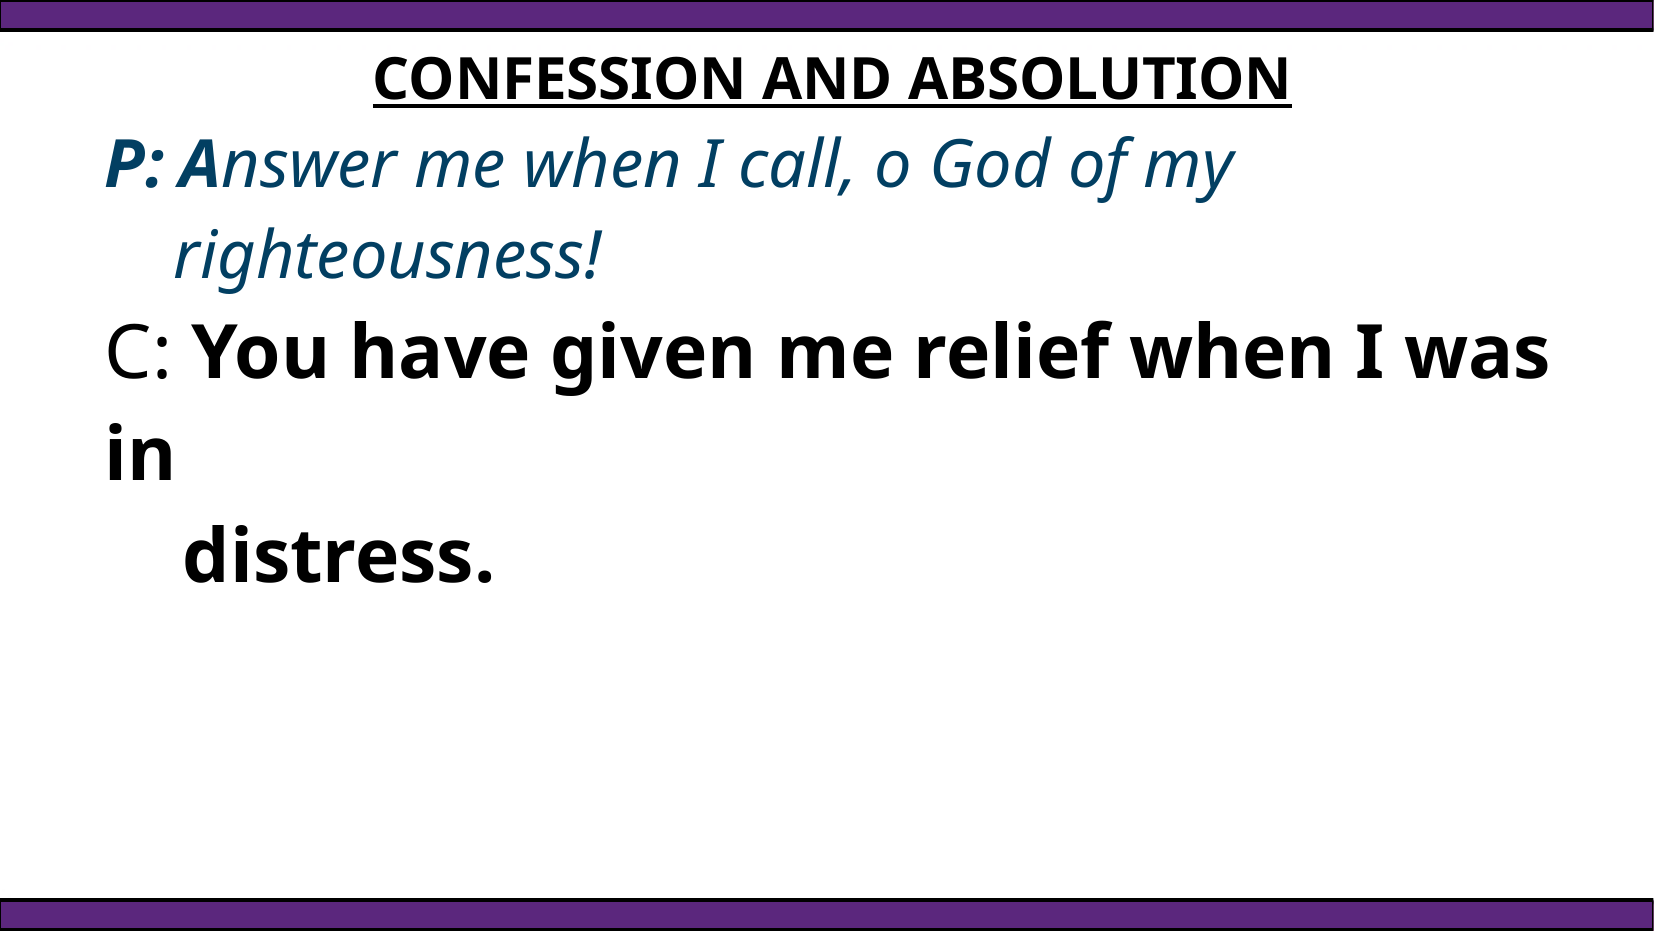

Confession and Absolution
P:	Answer me when I call, o God of my
 righteousness!
C: You have given me relief when I was in
 distress.